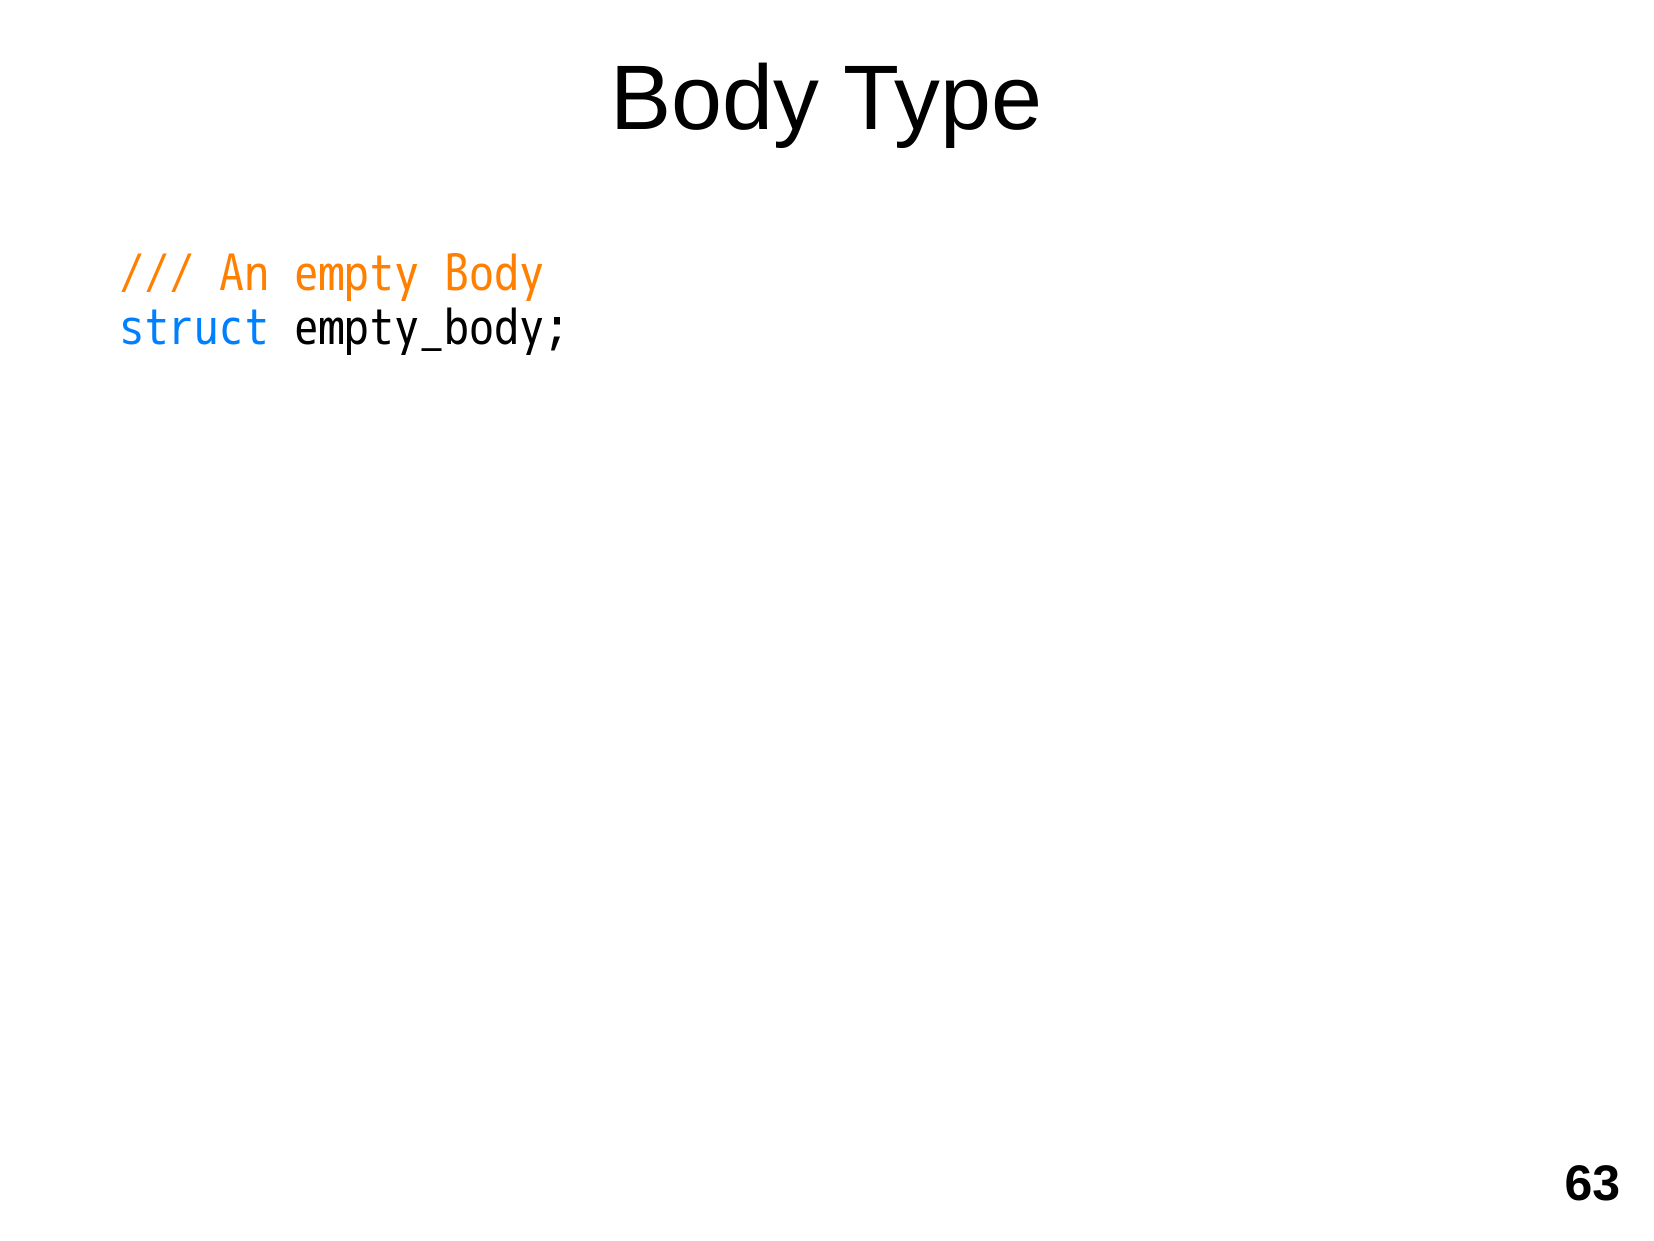

# Body Type
/// An empty Body
struct empty_body;
63